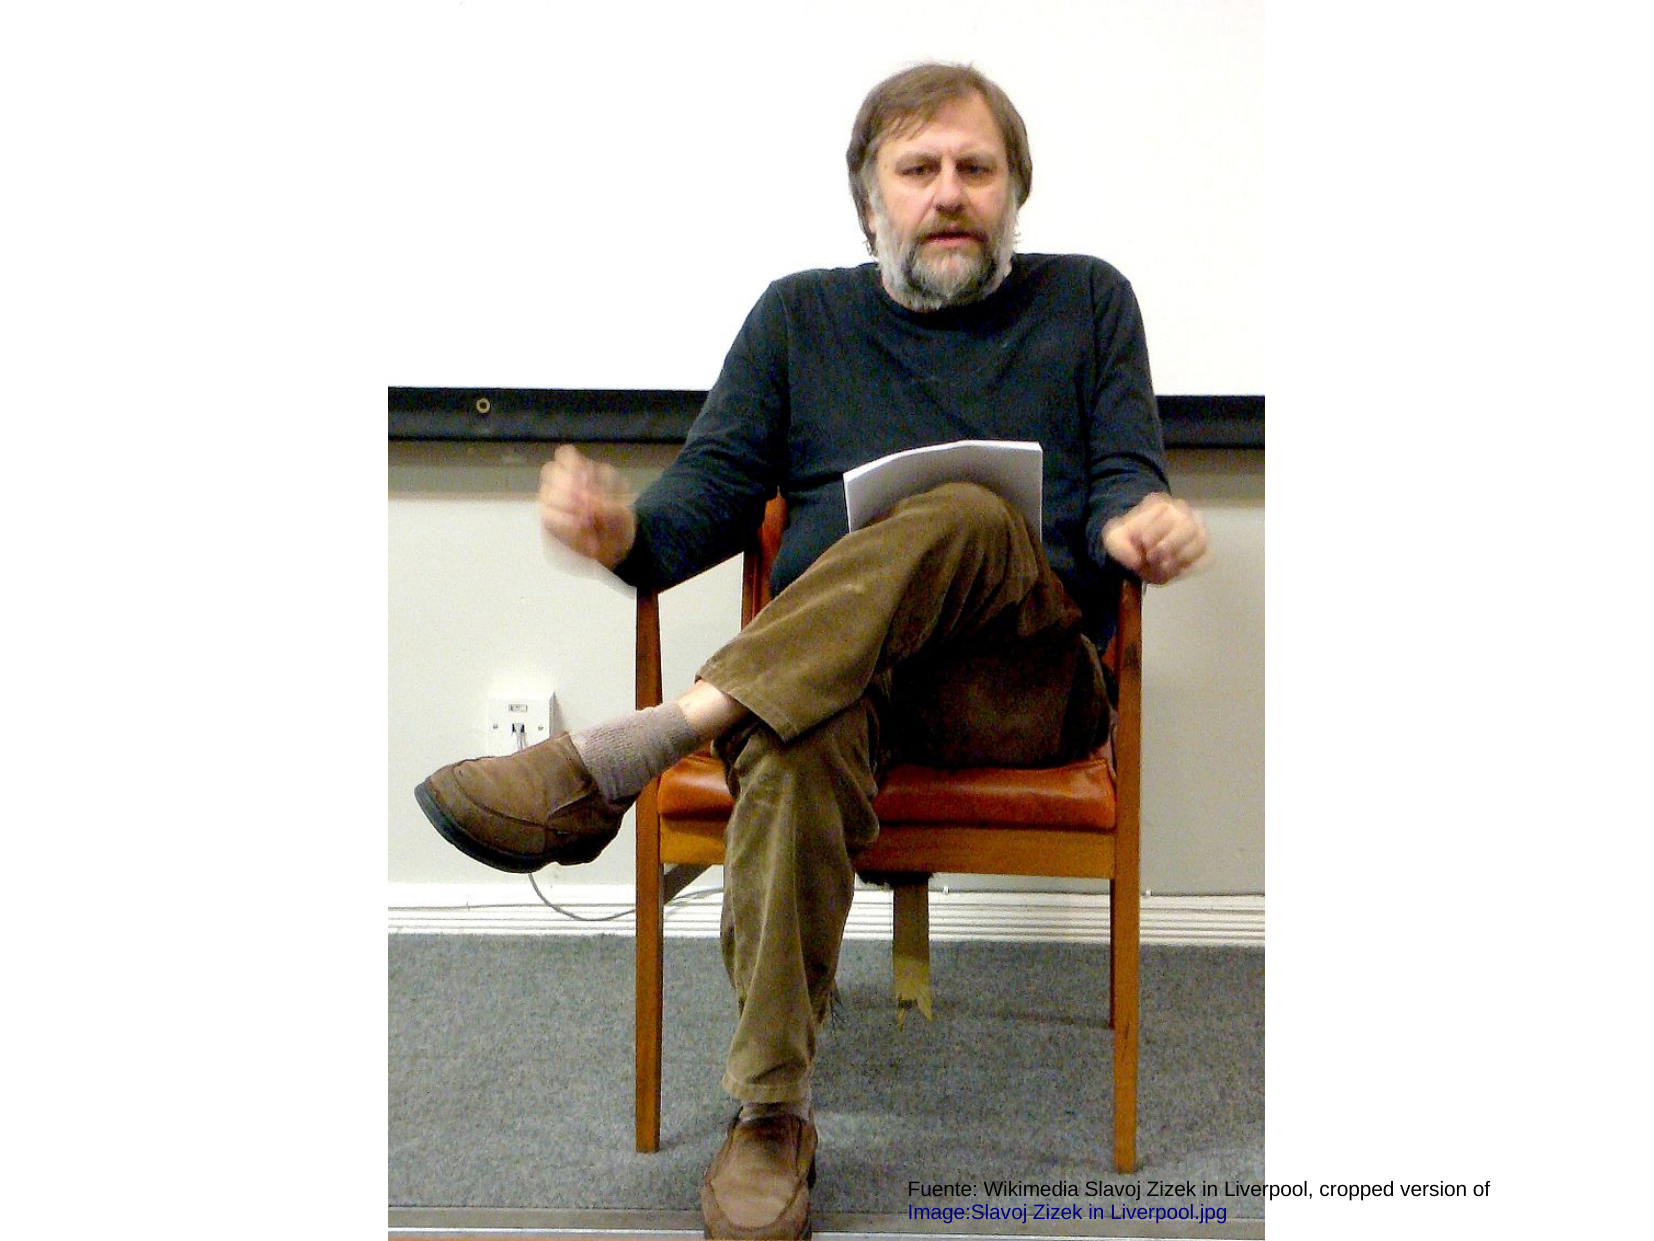

Fuente: Wikimedia Slavoj Zizek in Liverpool, cropped version of Image:Slavoj Zizek in Liverpool.jpg